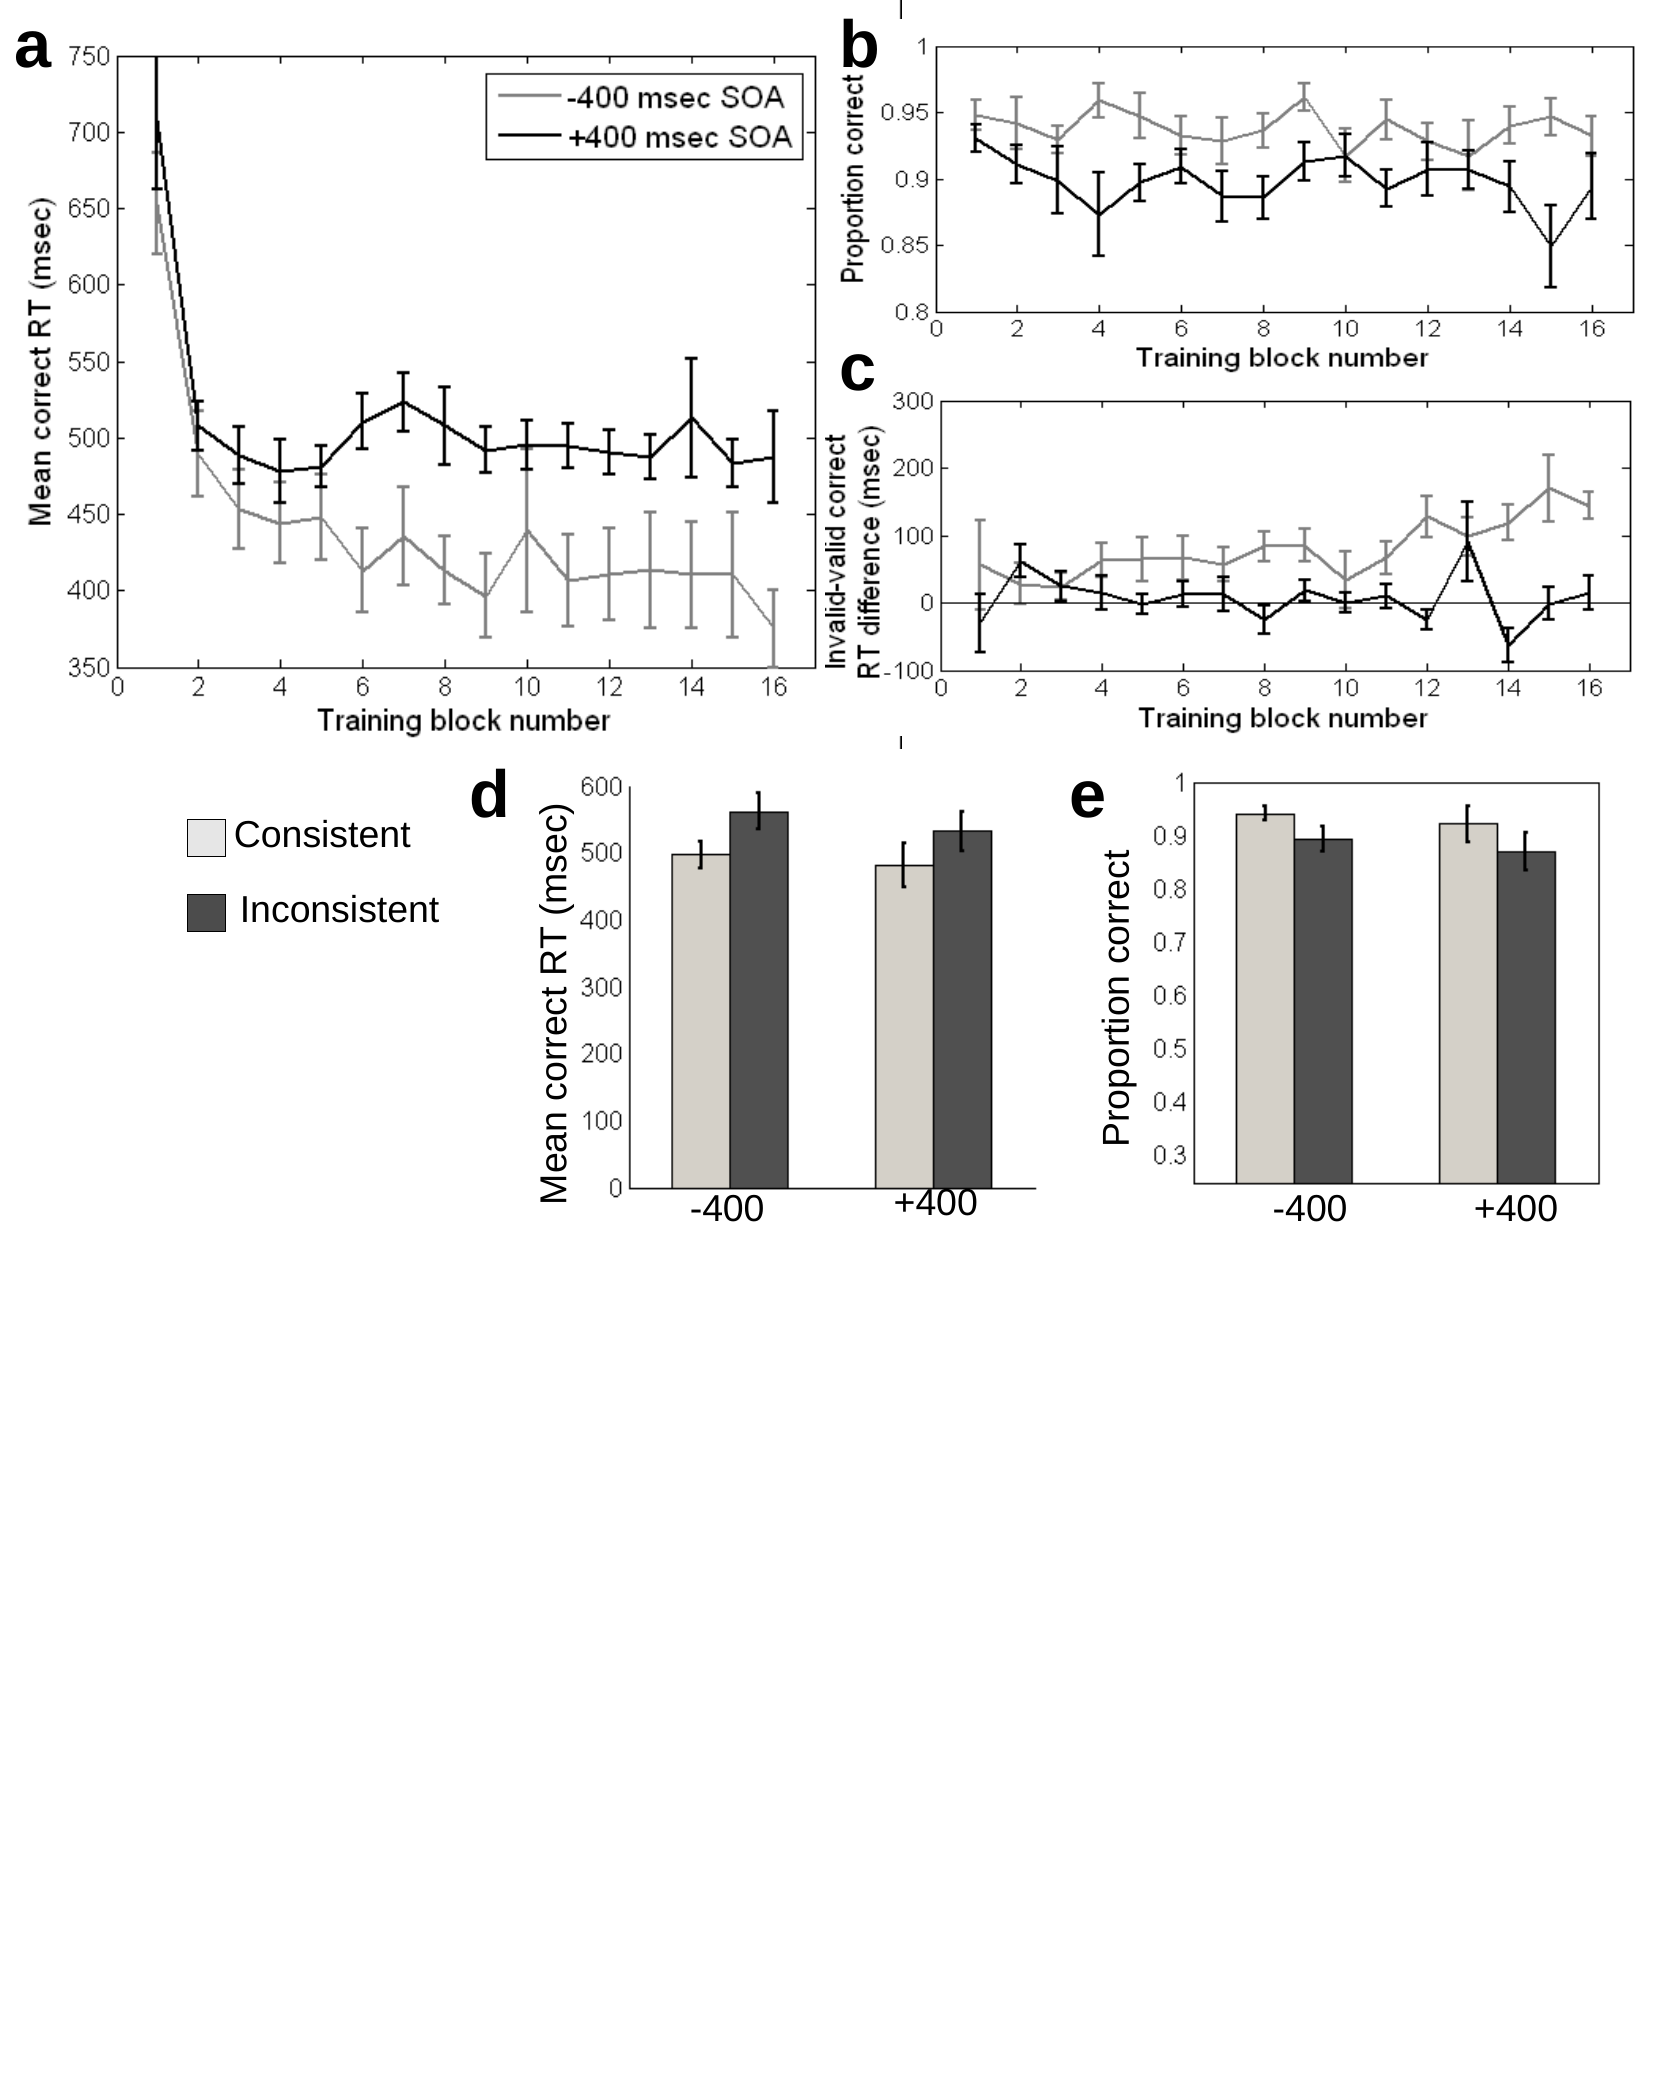

b
a
c
d
e
Consistent
Inconsistent
Proportion correct
Mean correct RT (msec)
+400
+400
-400
-400